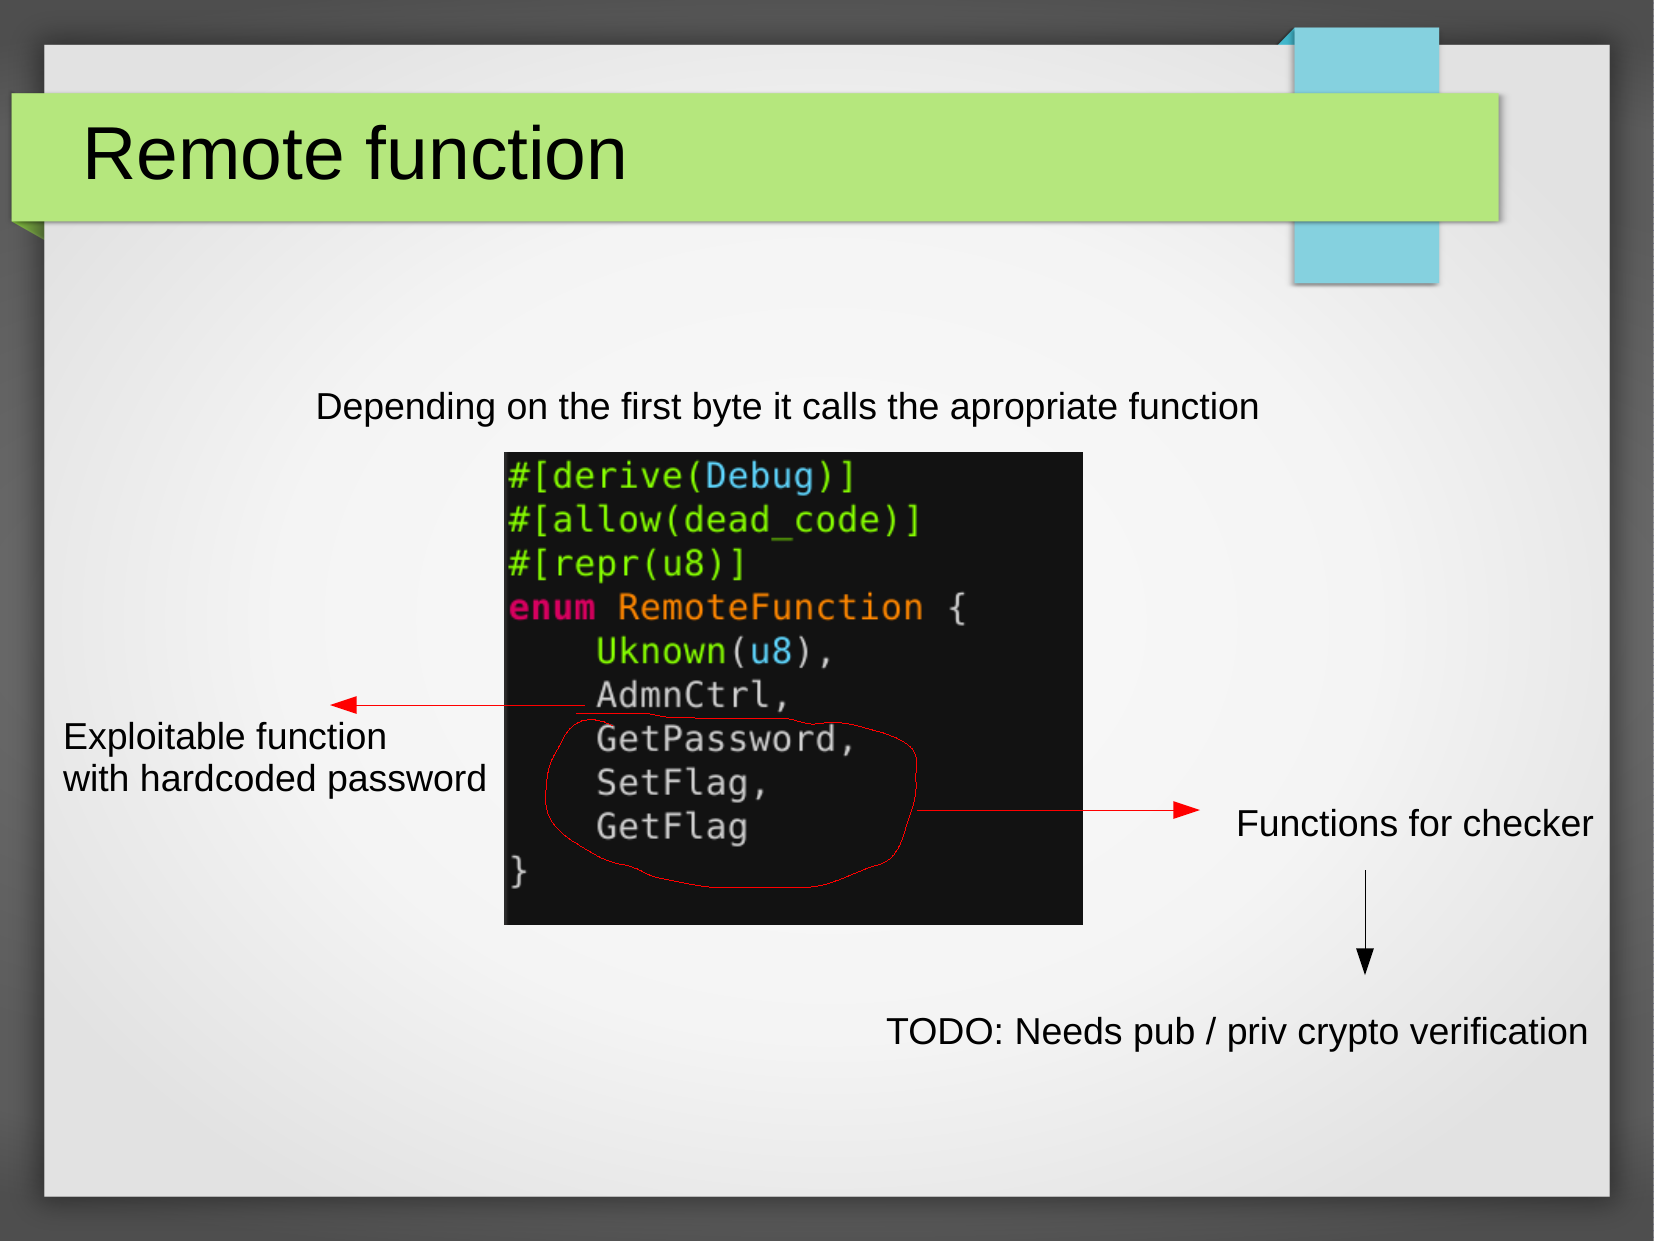

# Remote function
Depending on the first byte it calls the apropriate function
Exploitable function
with hardcoded password
Functions for checker
TODO: Needs pub / priv crypto verification